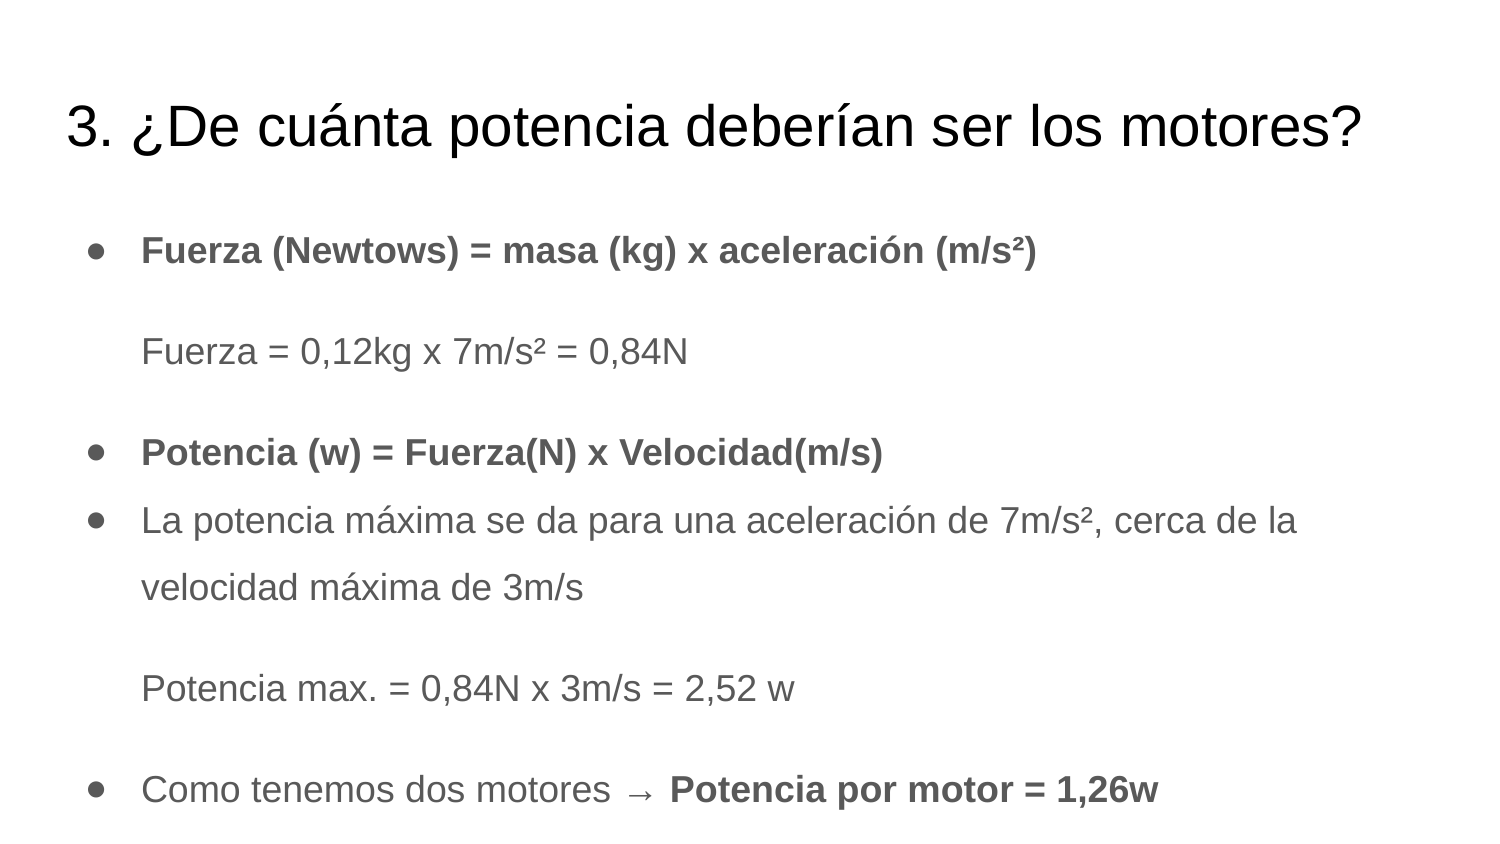

# 3. ¿De cuánta potencia deberían ser los motores?
Fuerza (Newtows) = masa (kg) x aceleración (m/s²)
Fuerza = 0,12kg x 7m/s² = 0,84N
Potencia (w) = Fuerza(N) x Velocidad(m/s)
La potencia máxima se da para una aceleración de 7m/s², cerca de la velocidad máxima de 3m/s
Potencia max. = 0,84N x 3m/s = 2,52 w
Como tenemos dos motores → Potencia por motor = 1,26w